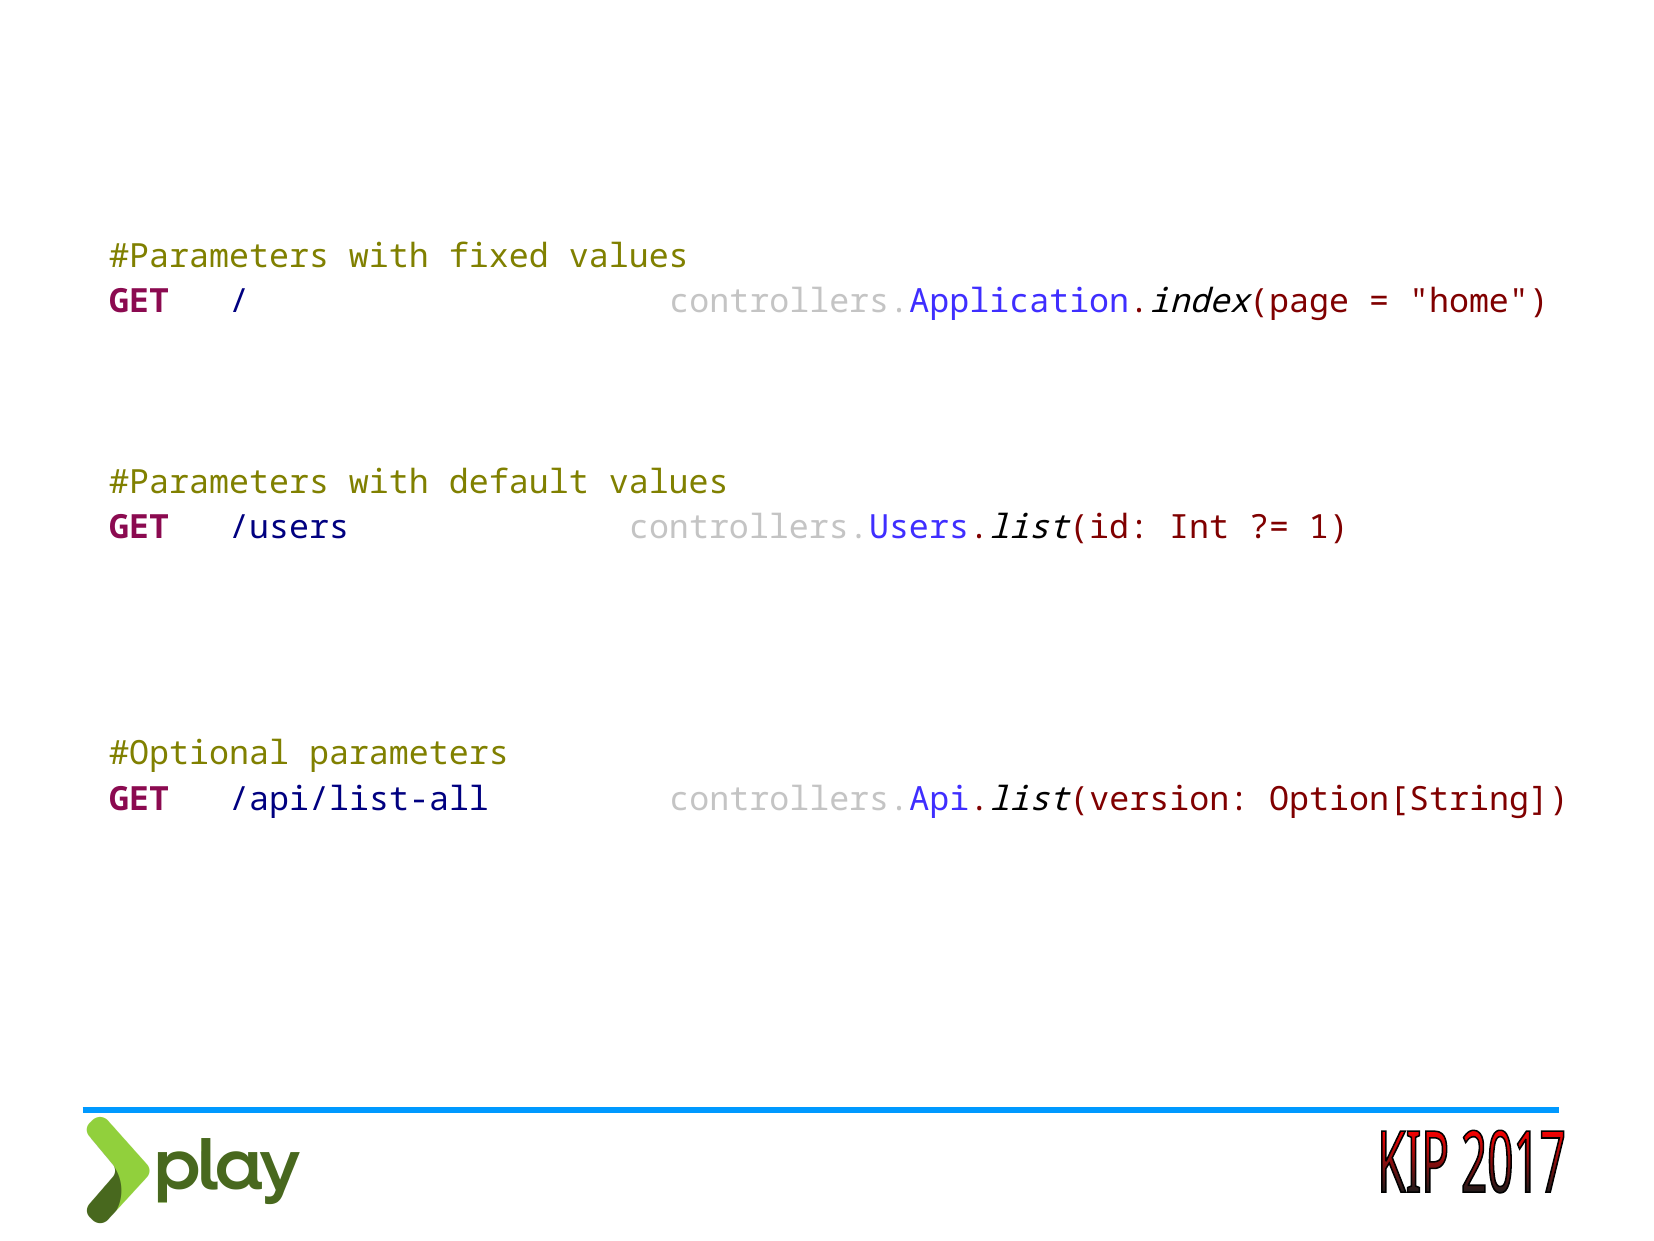

#Parameters with fixed values
GET / controllers.Application.index(page = "home")
#Parameters with default values
GET /users controllers.Users.list(id: Int ?= 1)
#Optional parameters
GET /api/list-all controllers.Api.list(version: Option[String])